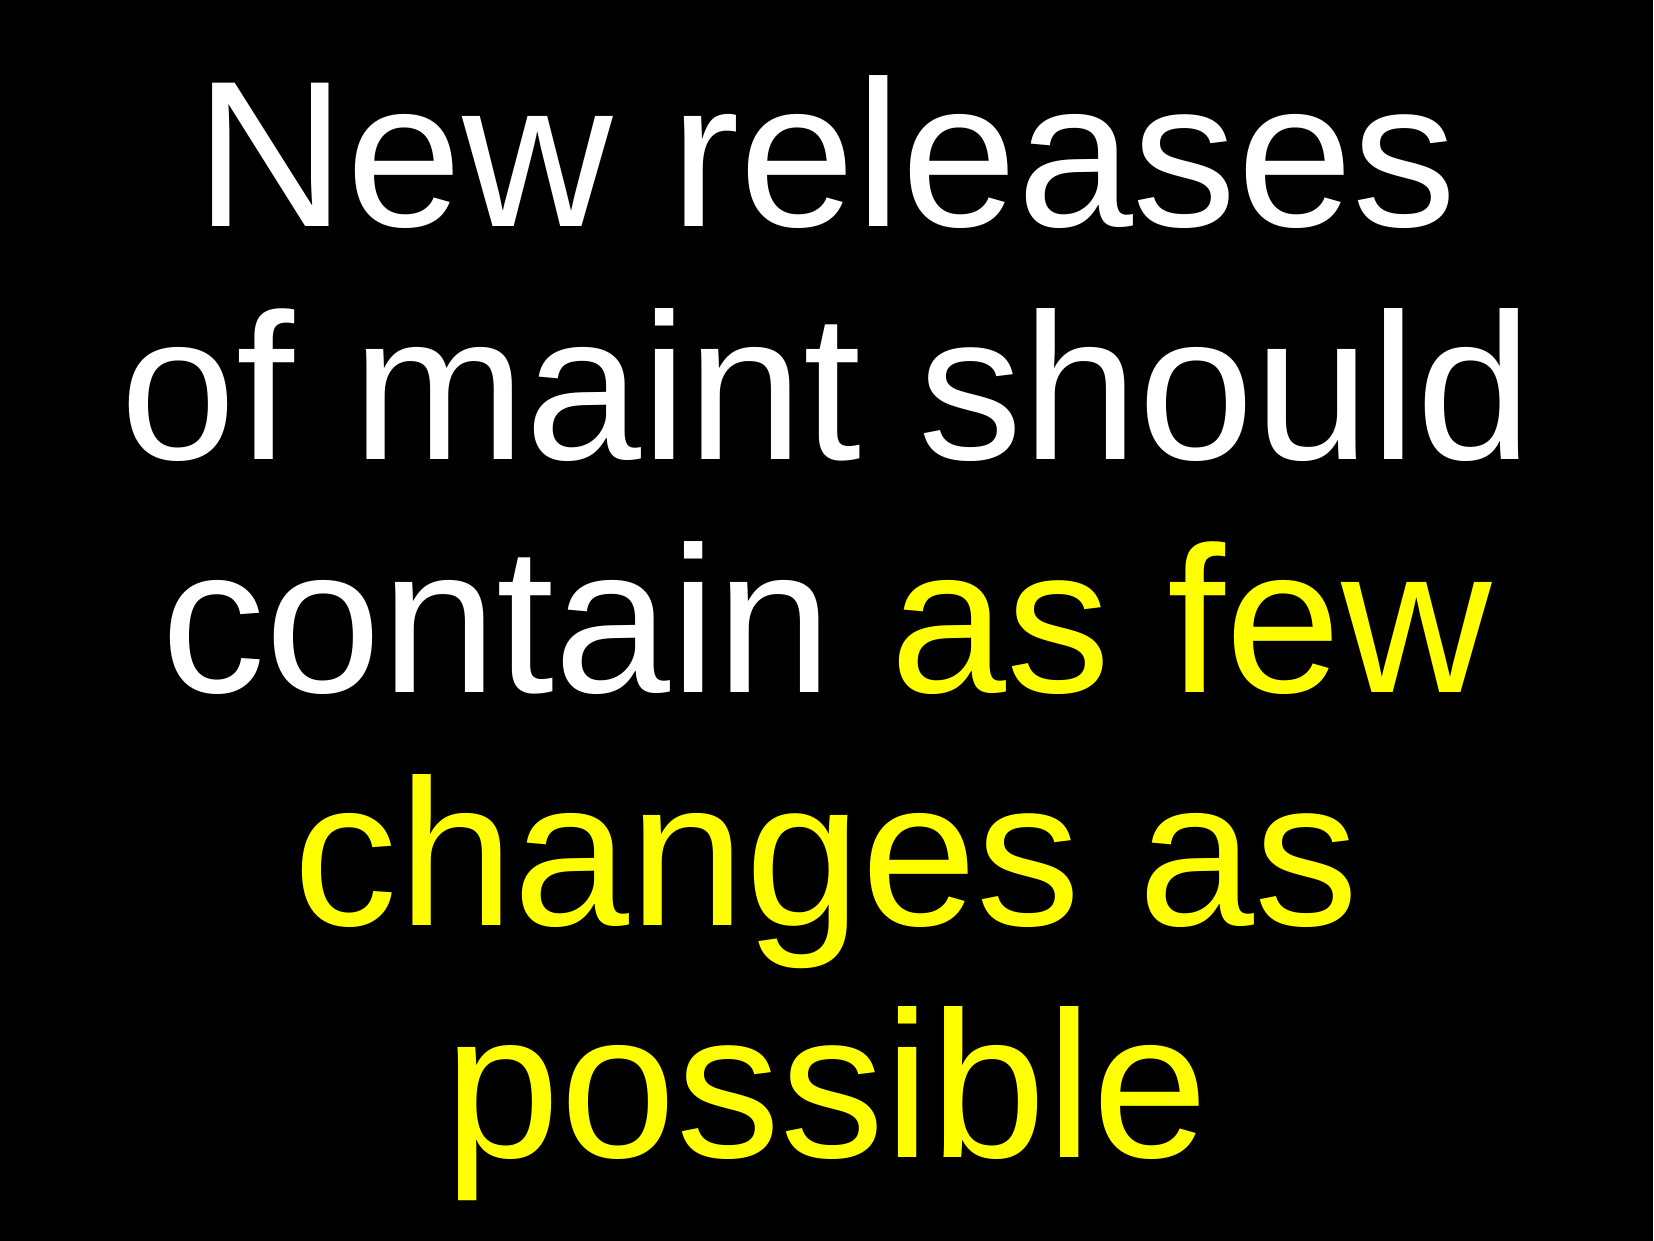

# New releases of maint should contain as few changes as possible